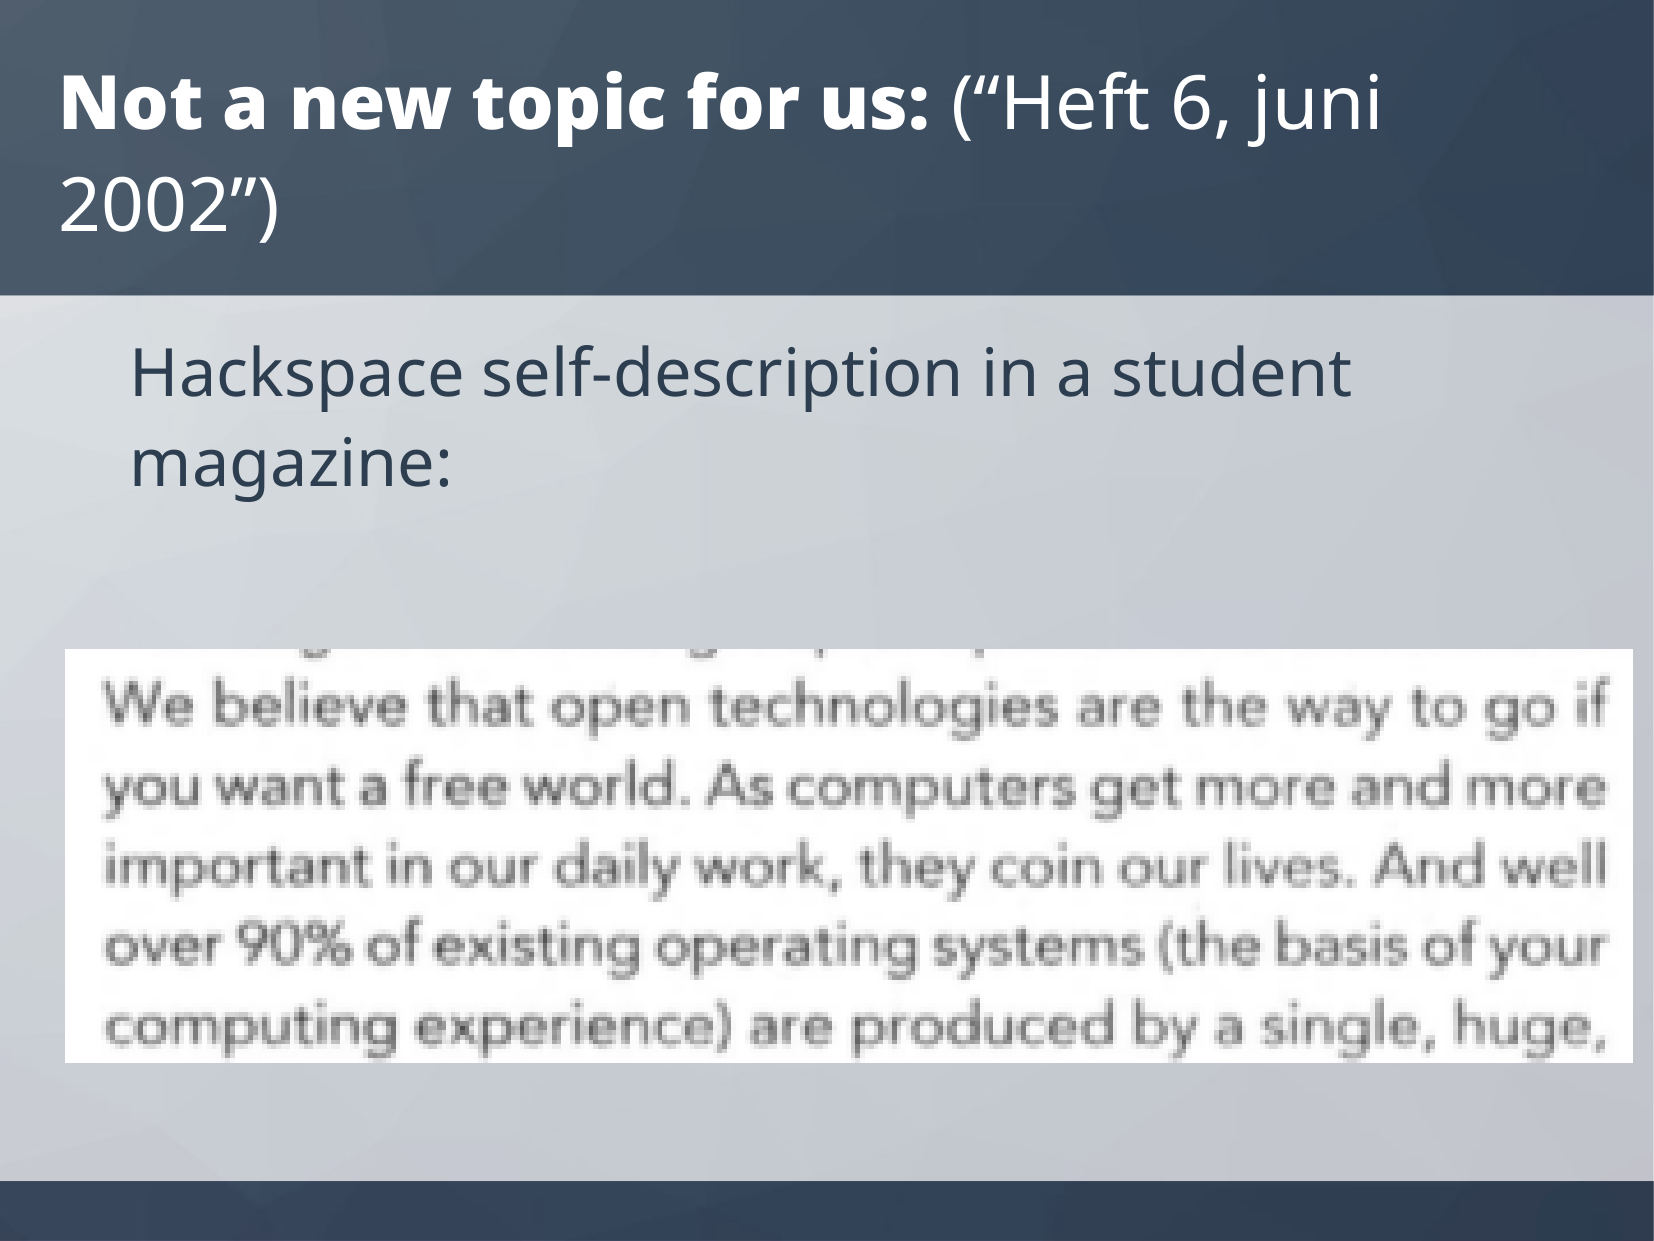

# Not a new topic for us: (“Heft 6, juni 2002”)
Hackspace self-description in a student magazine: